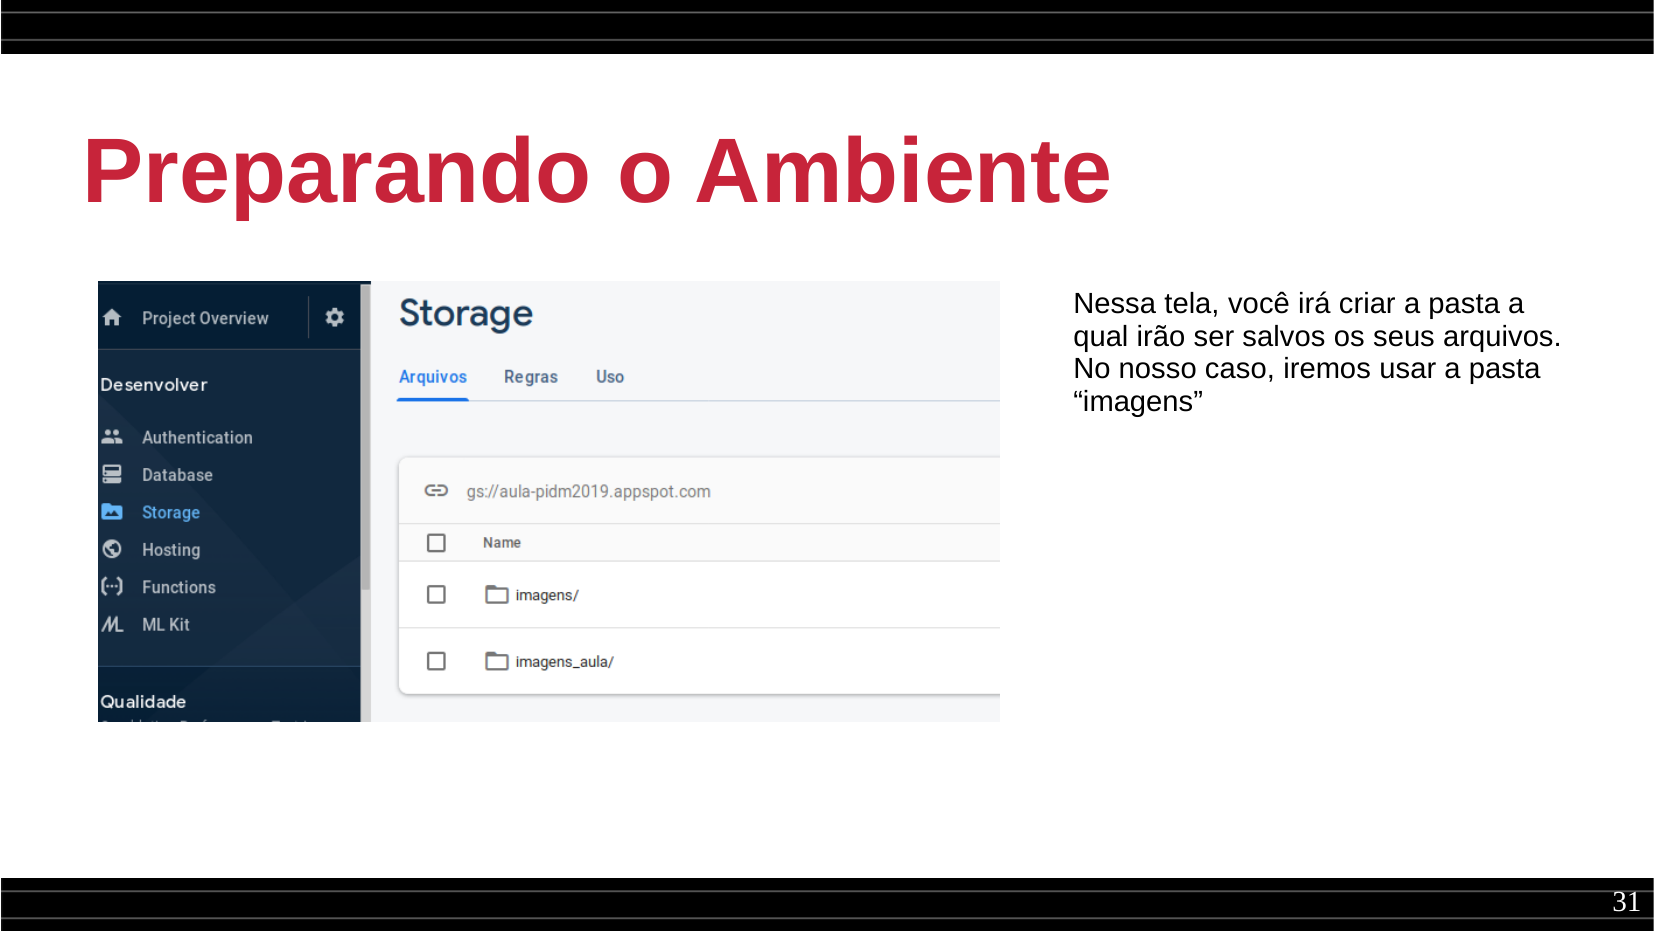

# Preparando o Ambiente
Nessa tela, você irá criar a pasta a qual irão ser salvos os seus arquivos. No nosso caso, iremos usar a pasta “imagens”